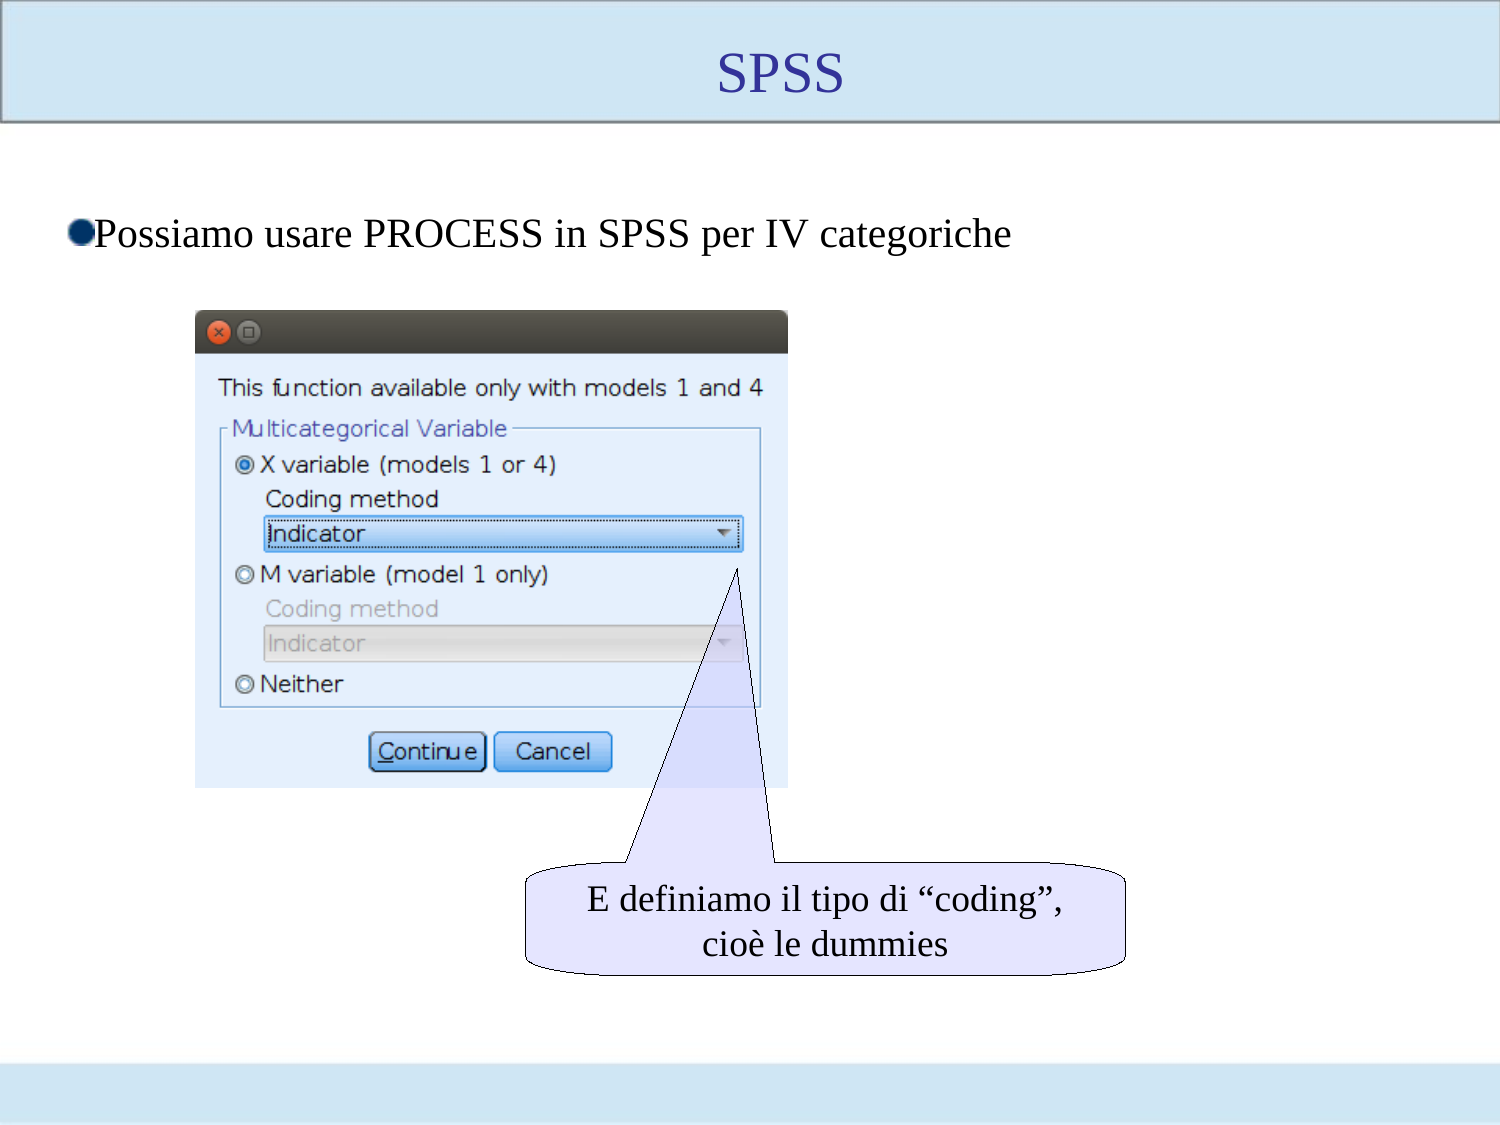

# SPSS
Possiamo usare PROCESS in SPSS per IV categoriche
E definiamo il tipo di “coding”, cioè le dummies